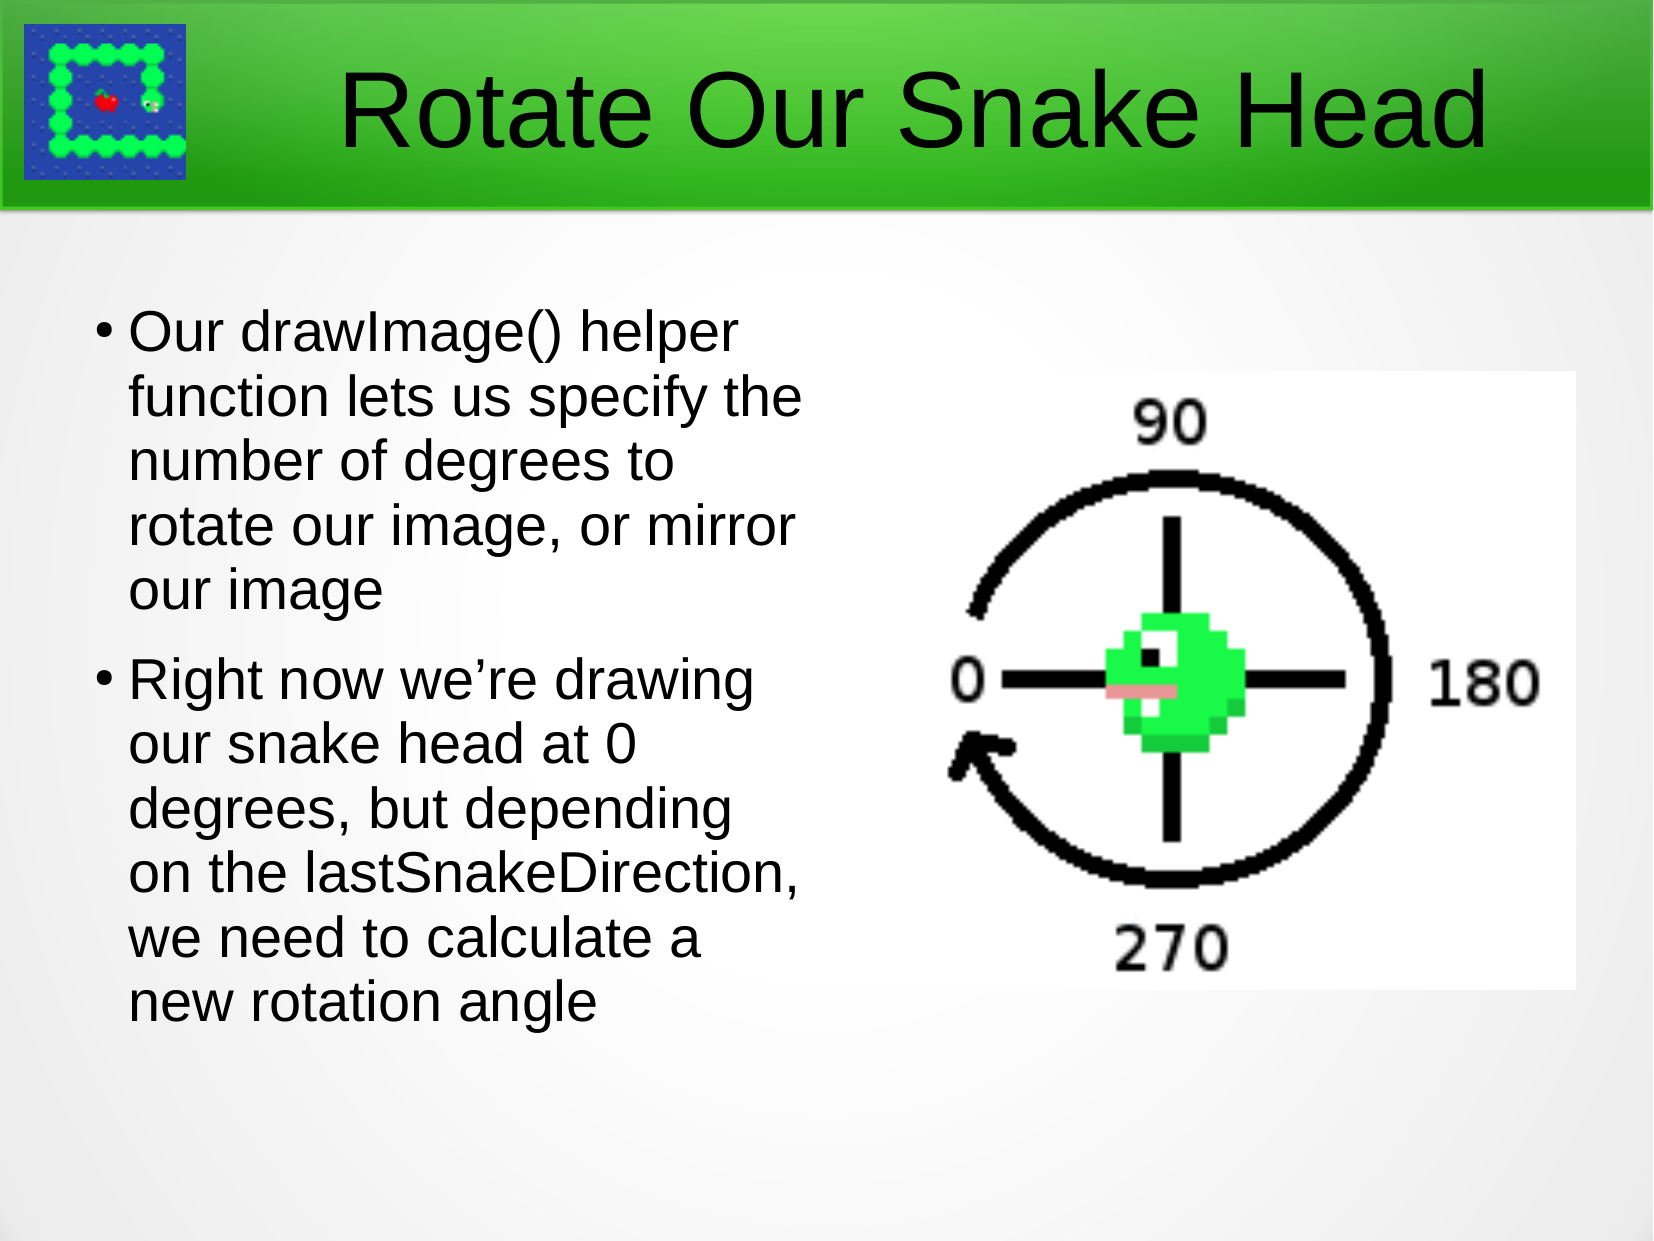

# Rotate Our Snake Head
Our drawImage() helper function lets us specify the number of degrees to rotate our image, or mirror our image
Right now we’re drawing our snake head at 0 degrees, but depending on the lastSnakeDirection, we need to calculate a new rotation angle